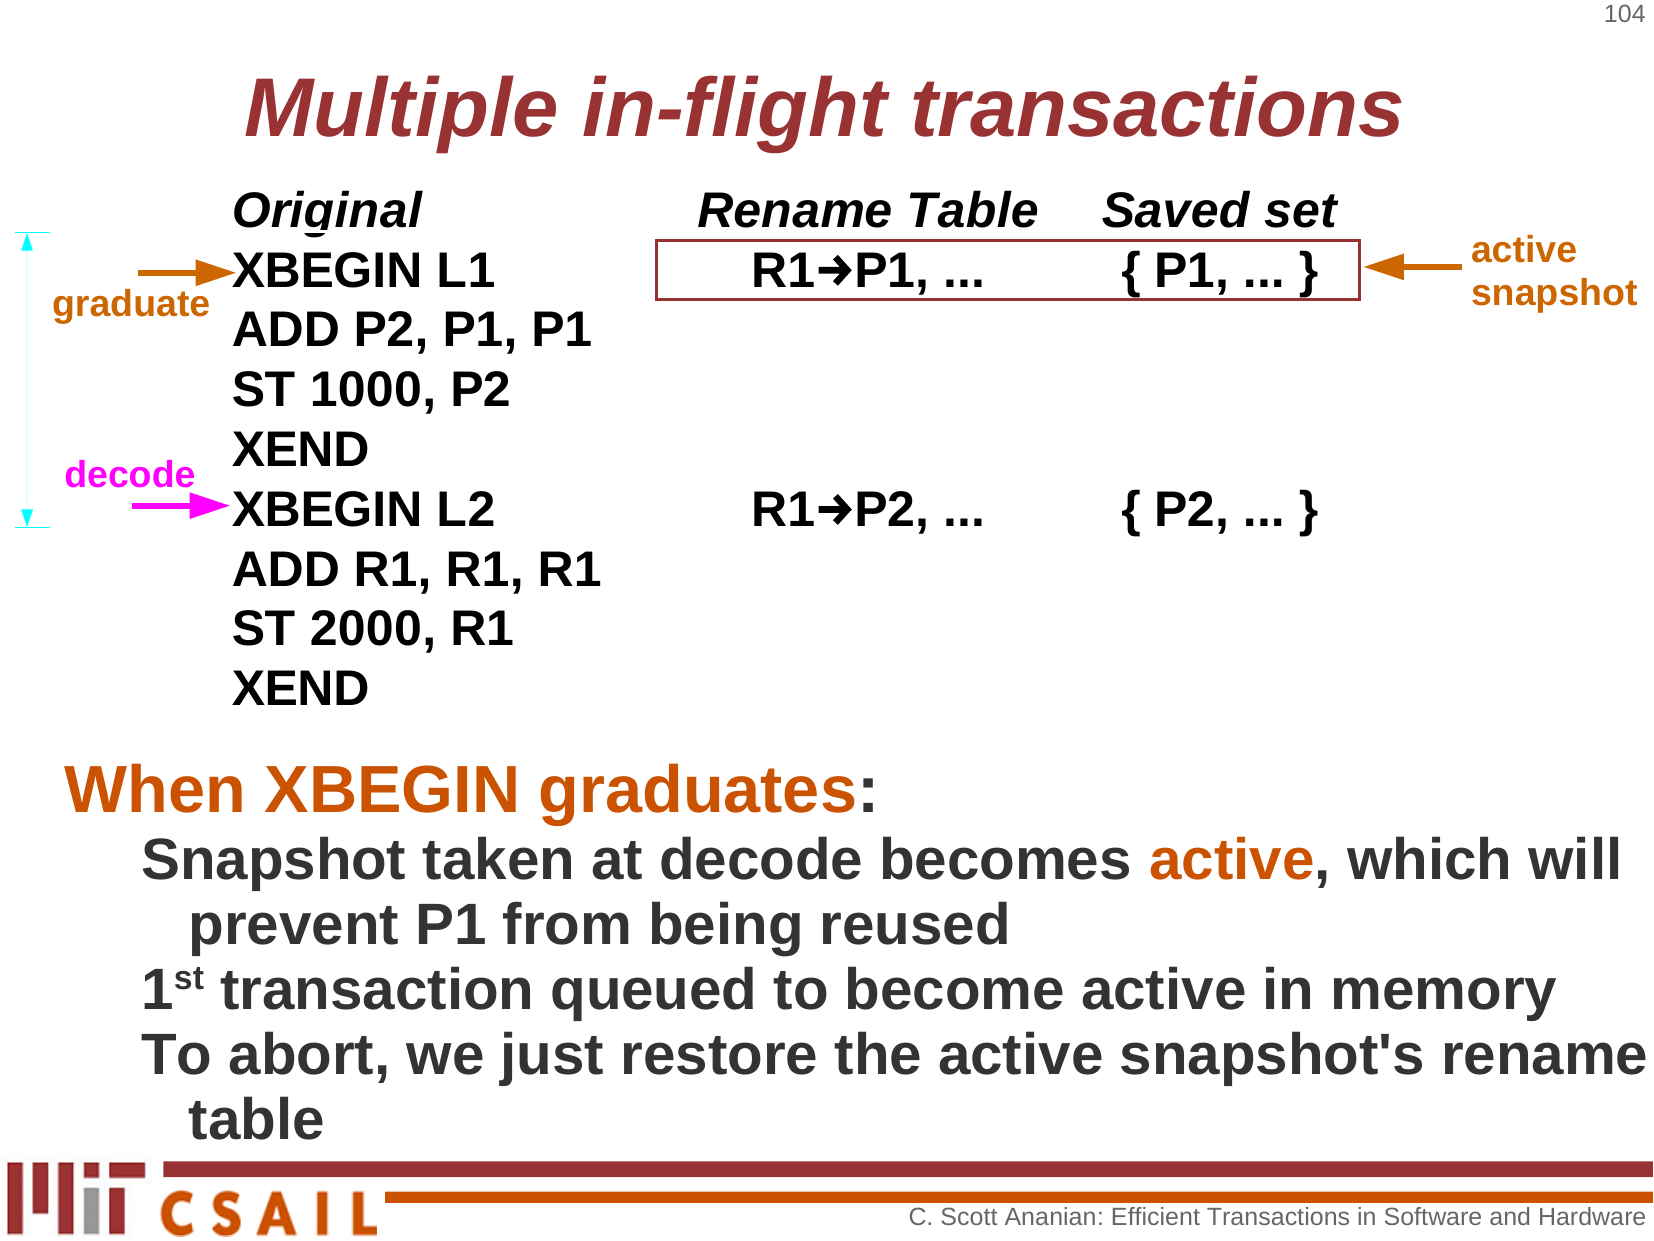

# Multiple in-flight transactions
active
snapshot
graduate
decode
When XBEGIN graduates:
Snapshot taken at decode becomes active, which will prevent P1 from being reused
1st transaction queued to become active in memory
To abort, we just restore the active snapshot's rename table